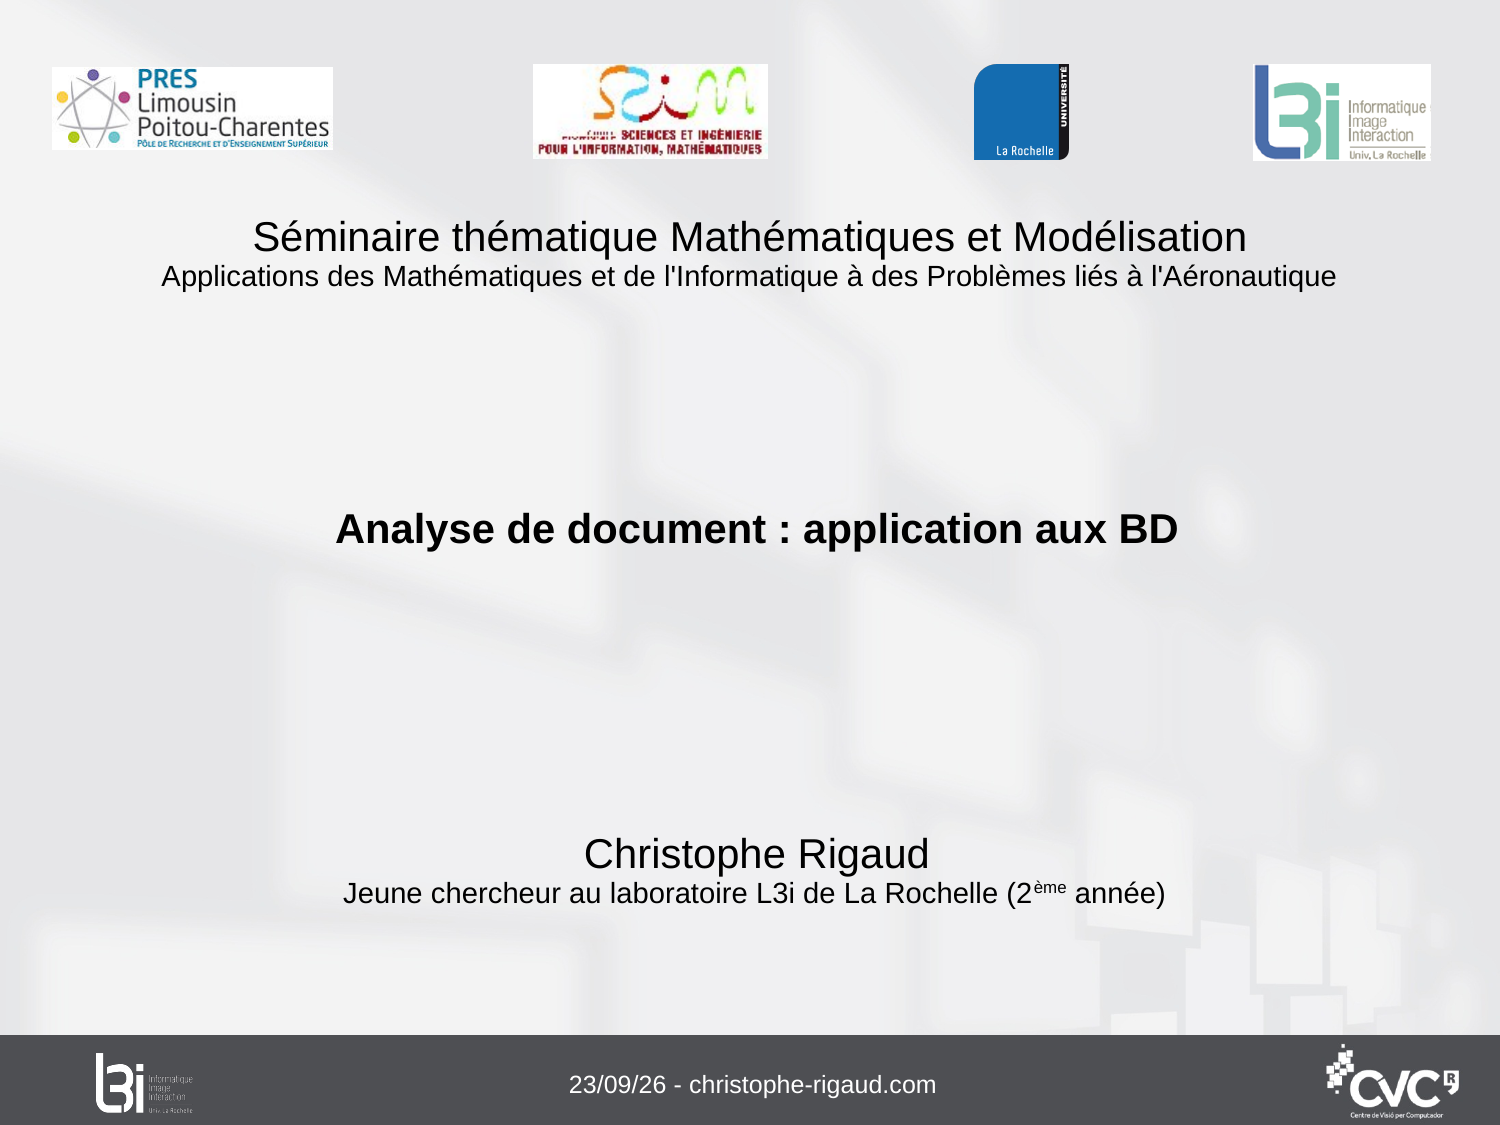

Analyse de document : application aux BD
Christophe Rigaud
Jeune chercheur au laboratoire L3i de La Rochelle (2ème année)
# Séminaire thématique Mathématiques et Modélisation Applications des Mathématiques et de l'Informatique à des Problèmes liés à l'Aéronautique
 - christophe-rigaud.com